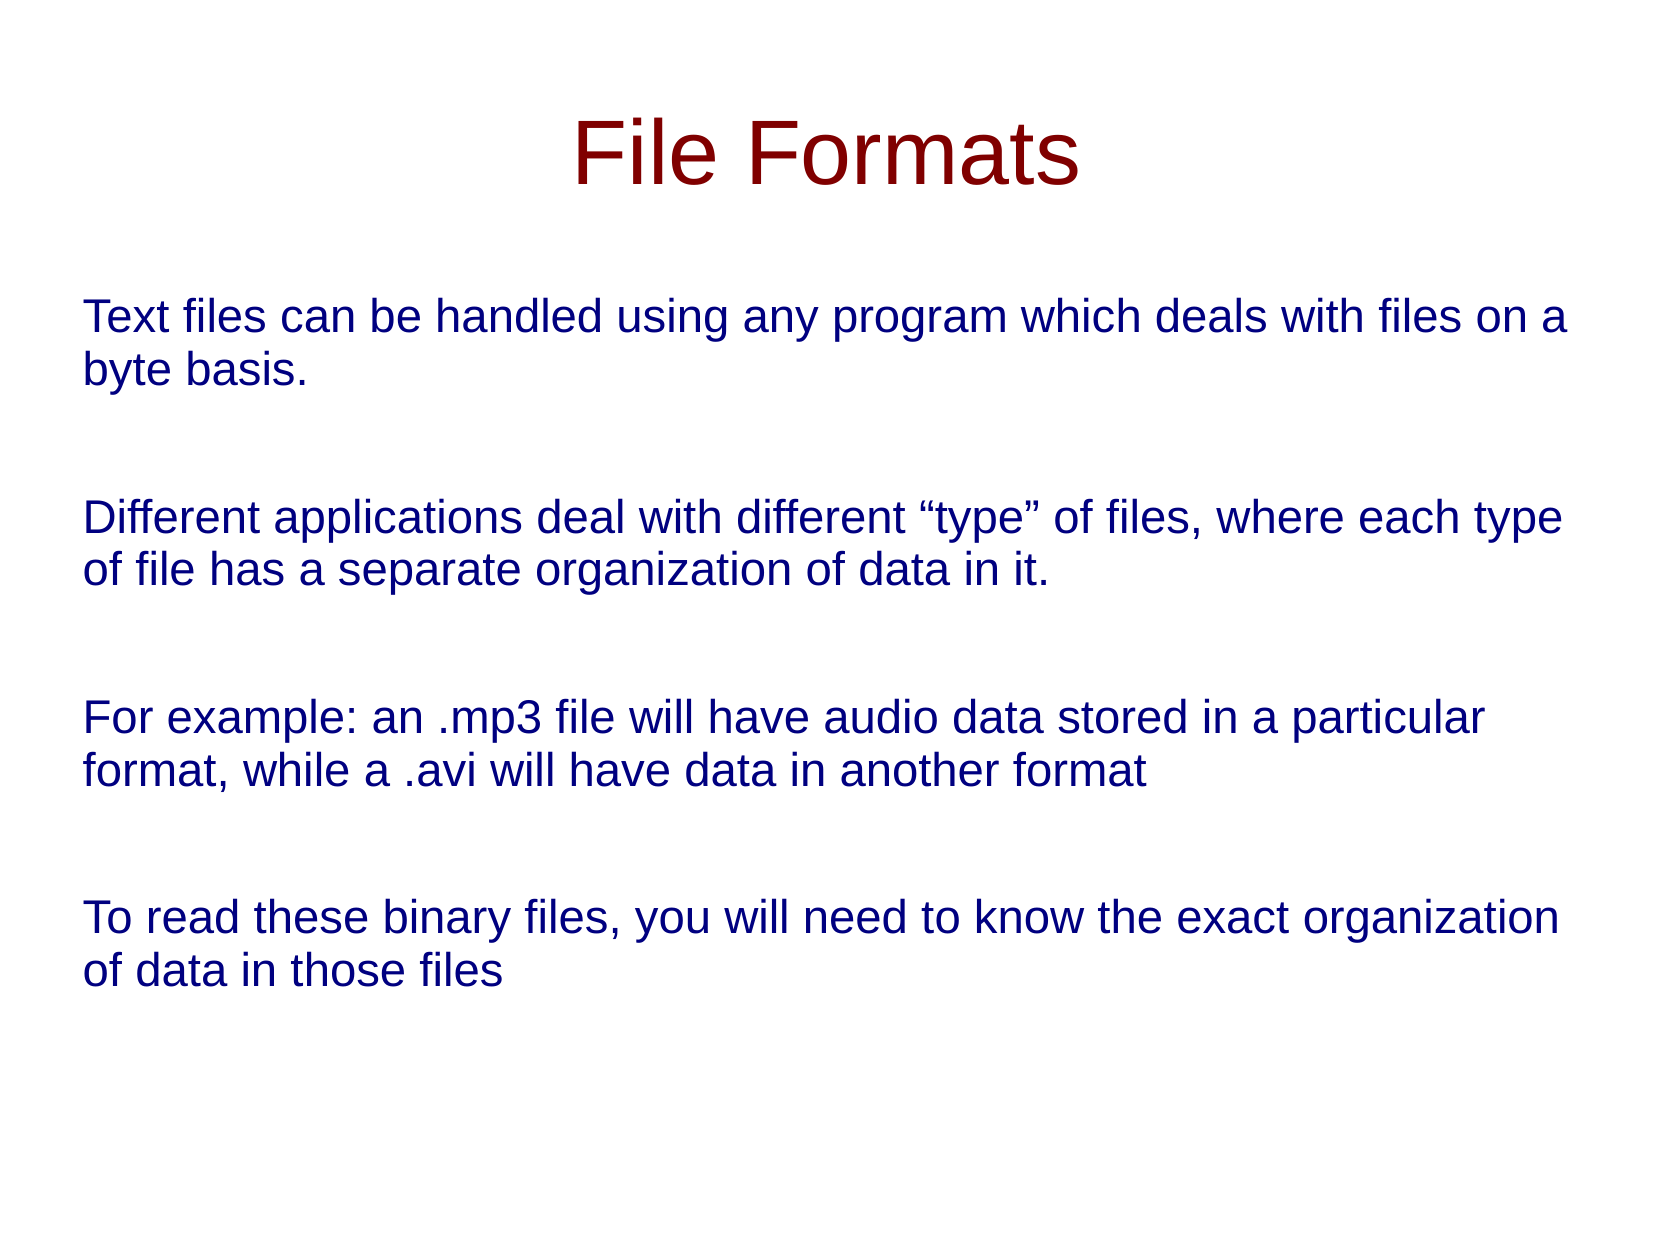

# File Formats
Text files can be handled using any program which deals with files on a byte basis.
Different applications deal with different “type” of files, where each type of file has a separate organization of data in it.
For example: an .mp3 file will have audio data stored in a particular format, while a .avi will have data in another format
To read these binary files, you will need to know the exact organization of data in those files